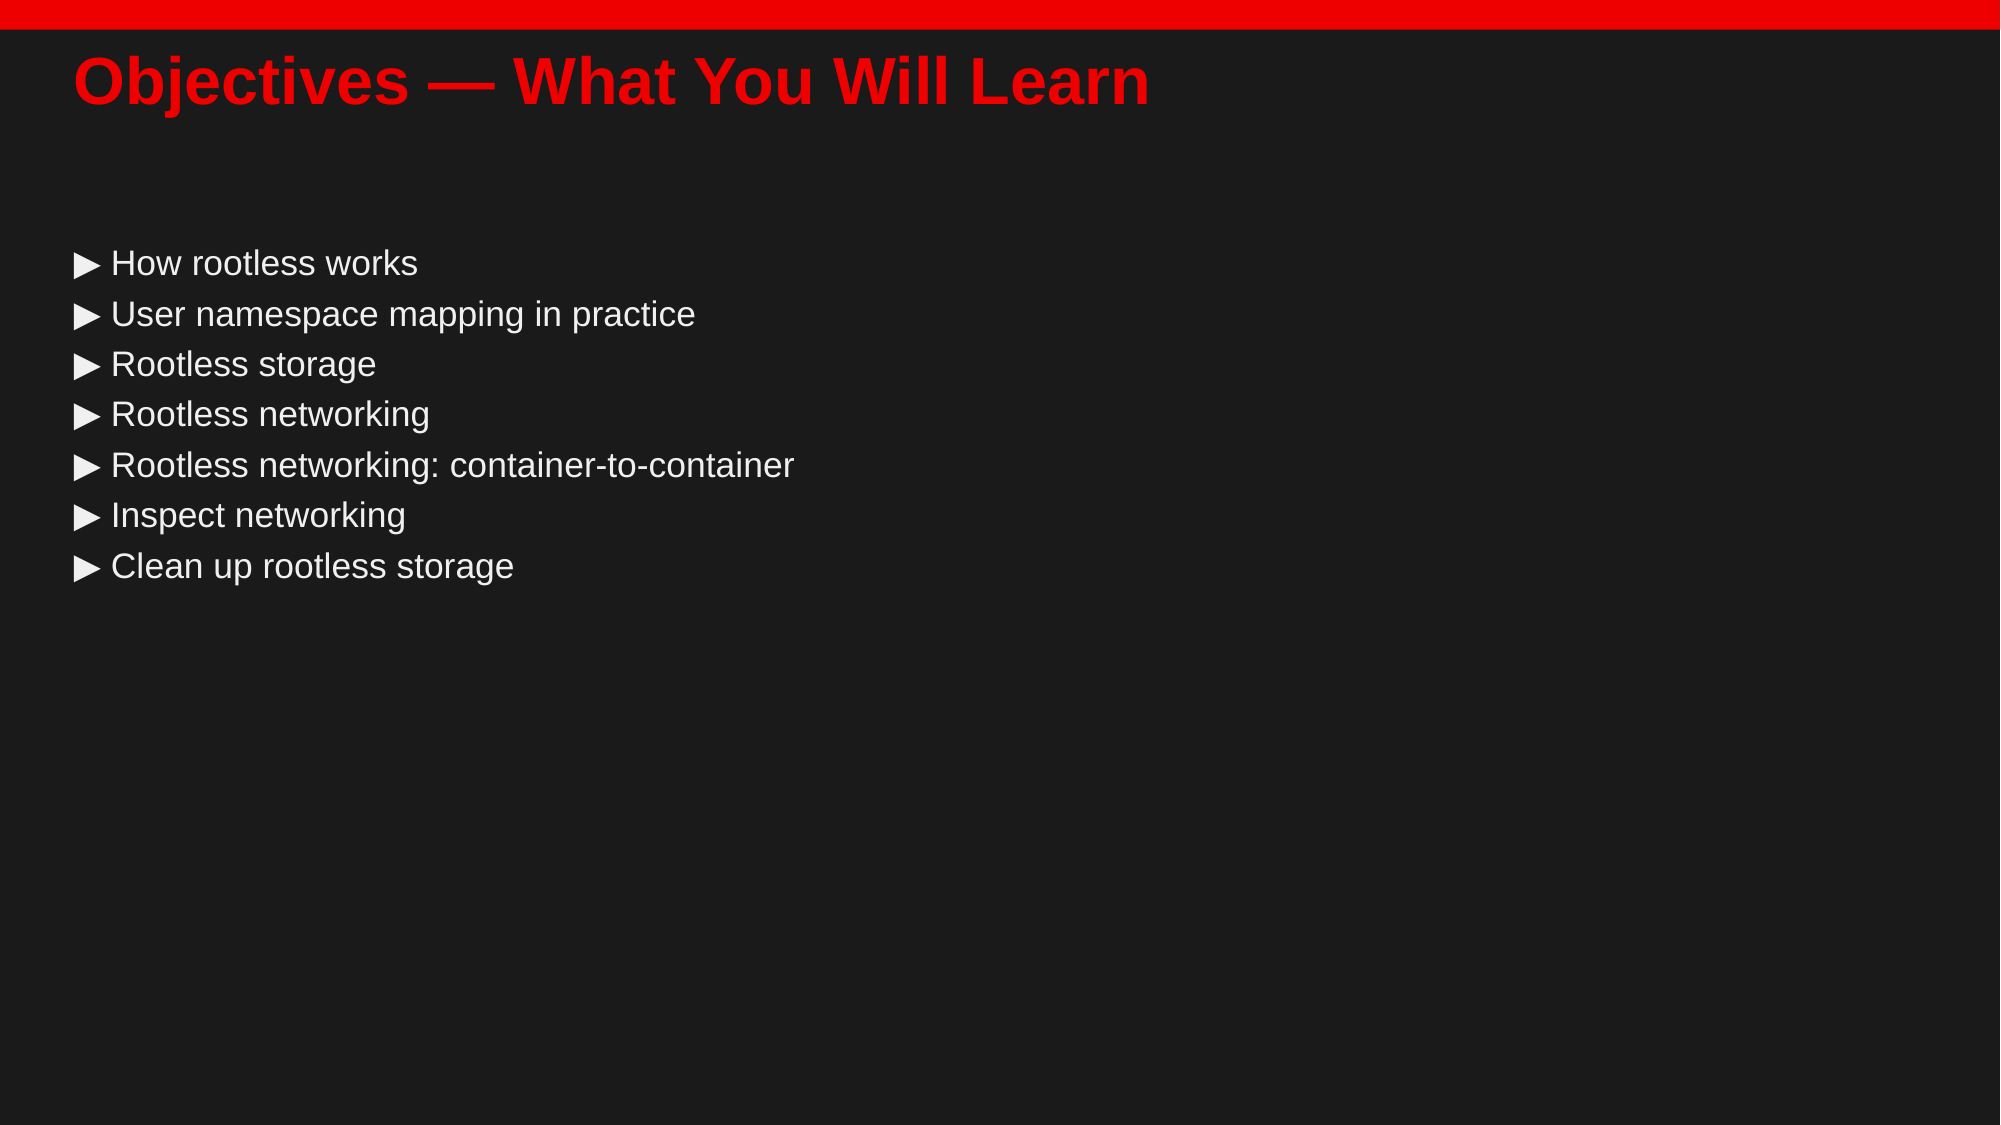

Objectives — What You Will Learn
▶ How rootless works
▶ User namespace mapping in practice
▶ Rootless storage
▶ Rootless networking
▶ Rootless networking: container-to-container
▶ Inspect networking
▶ Clean up rootless storage